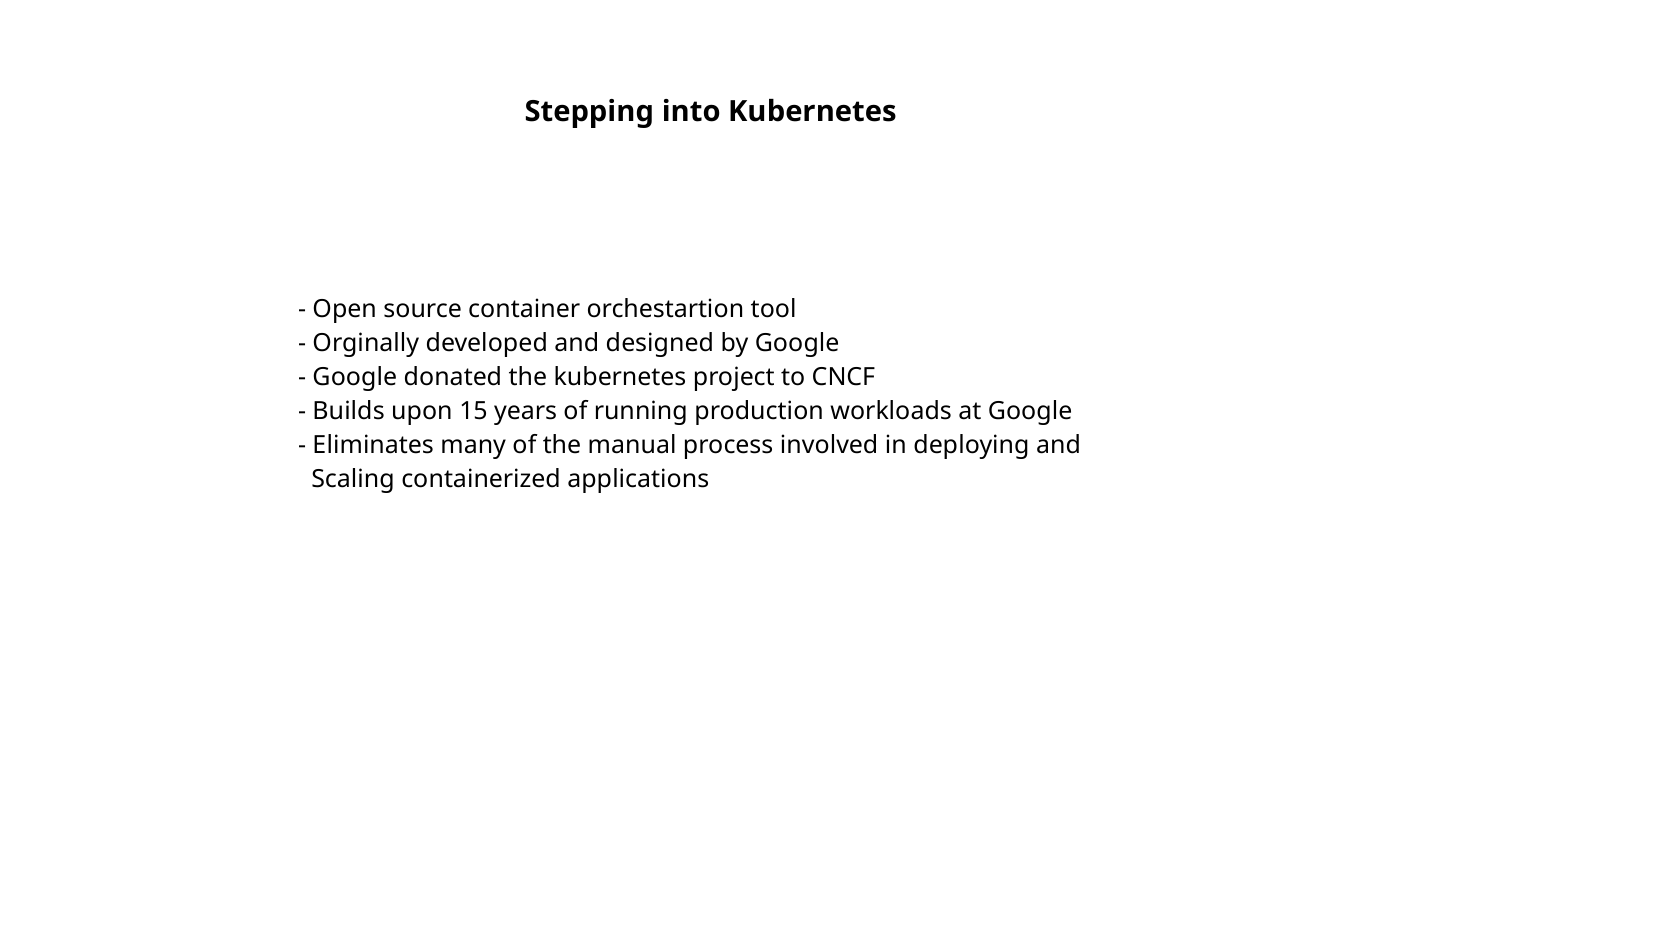

Stepping into Kubernetes
- Open source container orchestartion tool
- Orginally developed and designed by Google
- Google donated the kubernetes project to CNCF
- Builds upon 15 years of running production workloads at Google
- Eliminates many of the manual process involved in deploying and
 Scaling containerized applications